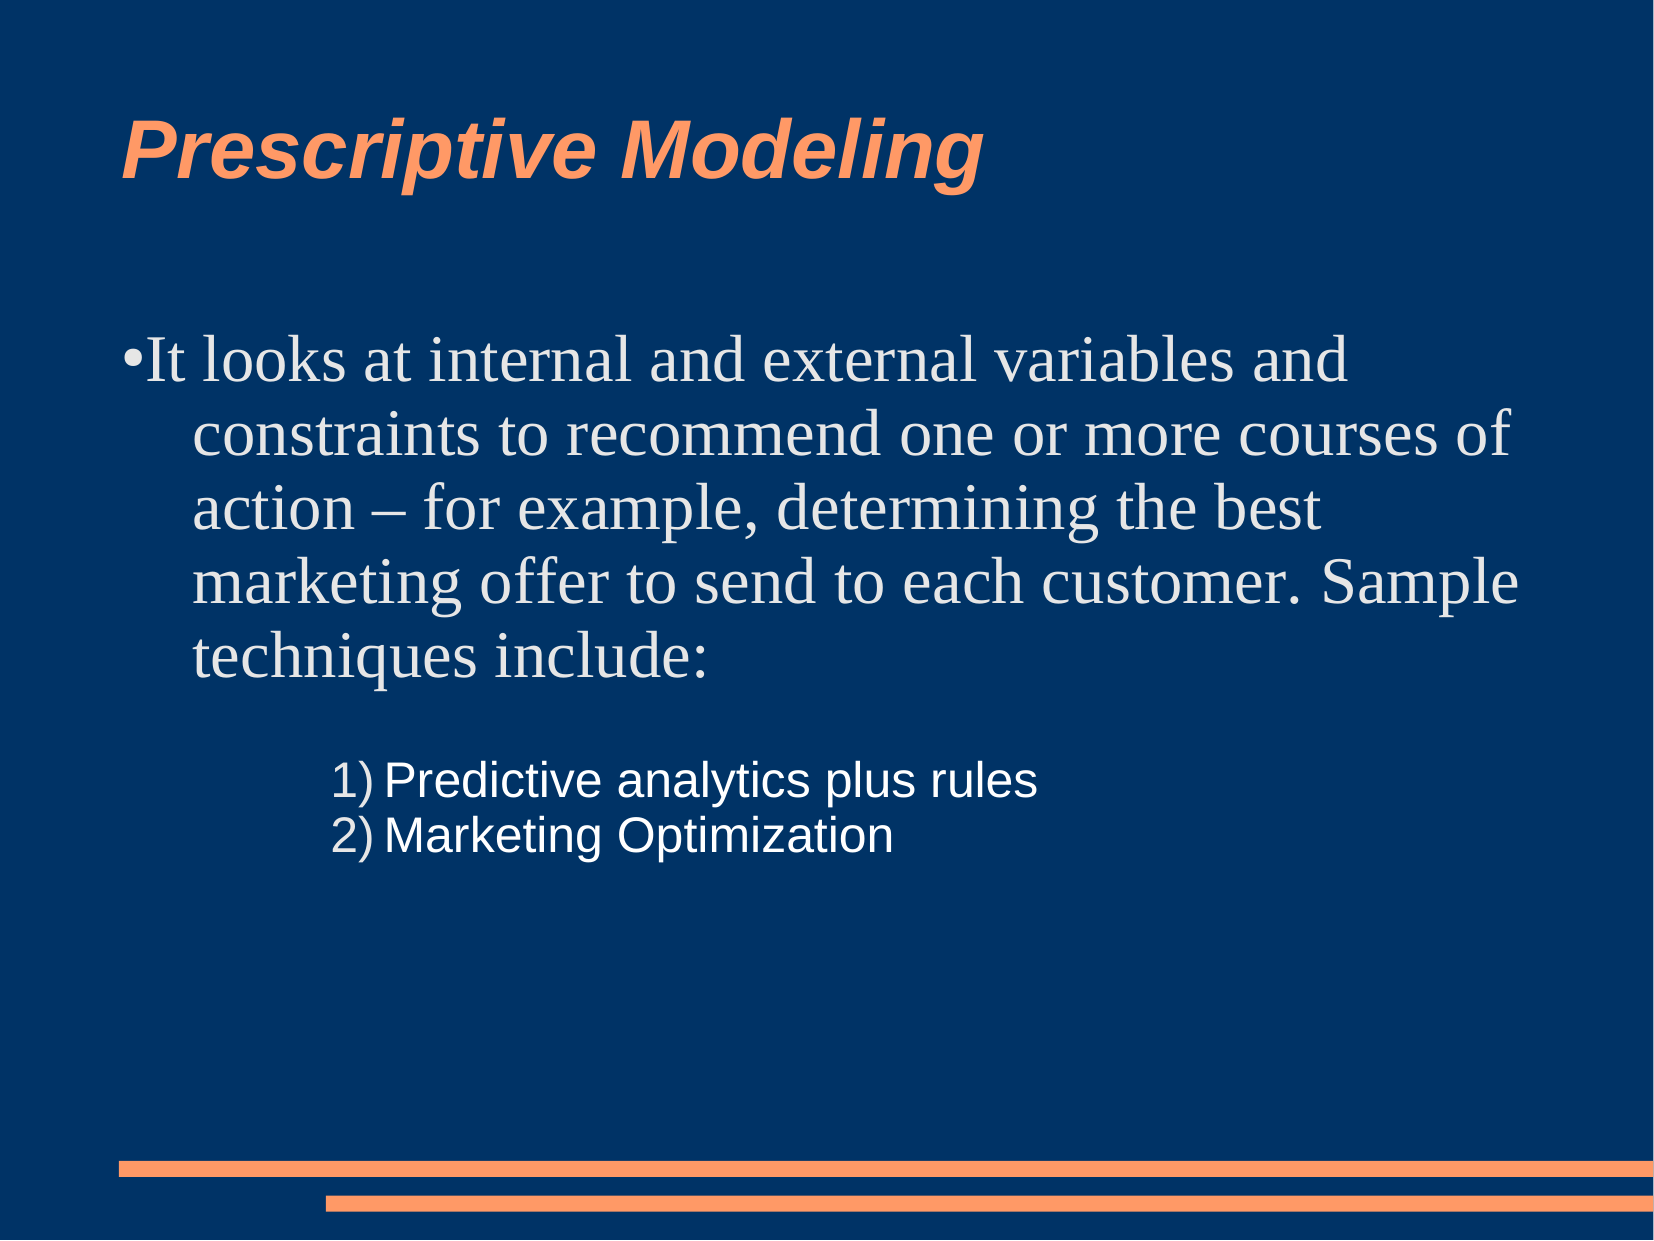

# Prescriptive Modeling
It looks at internal and external variables and constraints to recommend one or more courses of action – for example, determining the best marketing offer to send to each customer. Sample techniques include:
Predictive analytics plus rules
Marketing Optimization